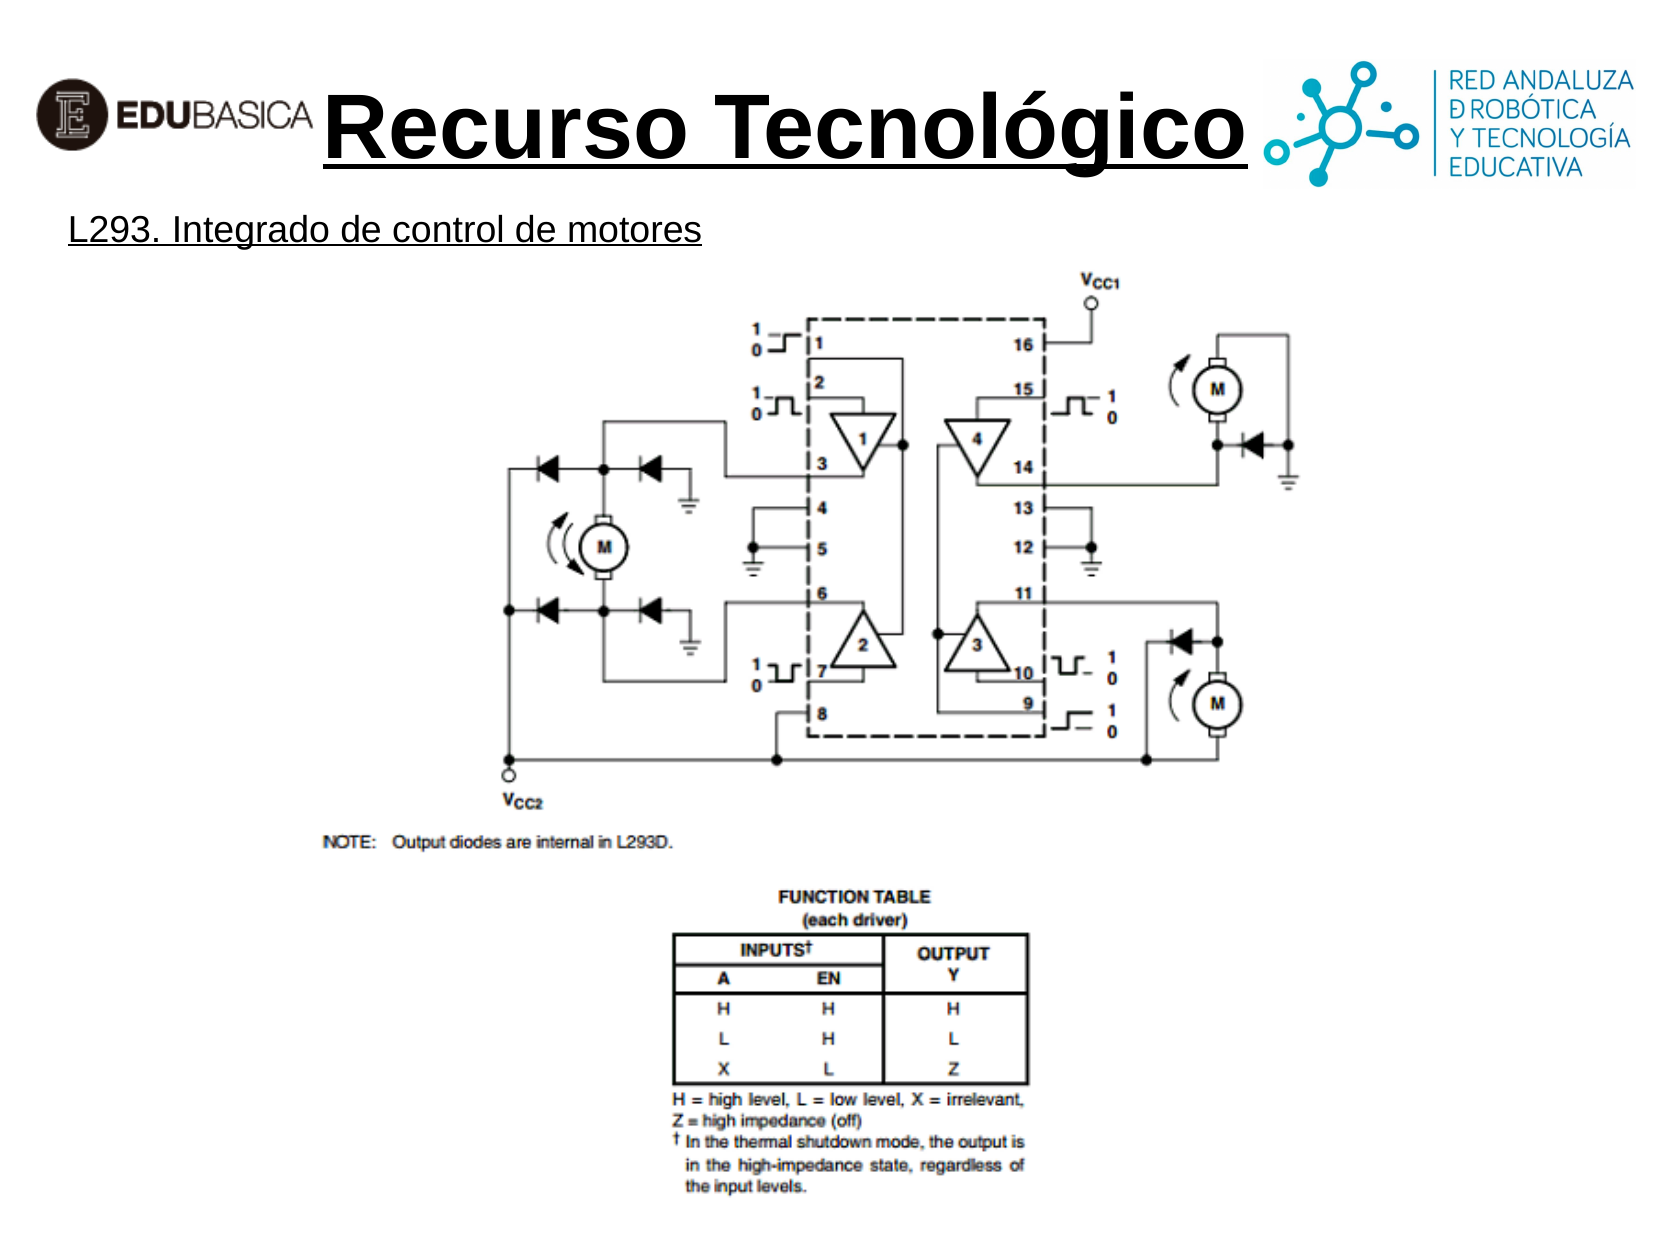

# Recurso Tecnológico
L293. Integrado de control de motores